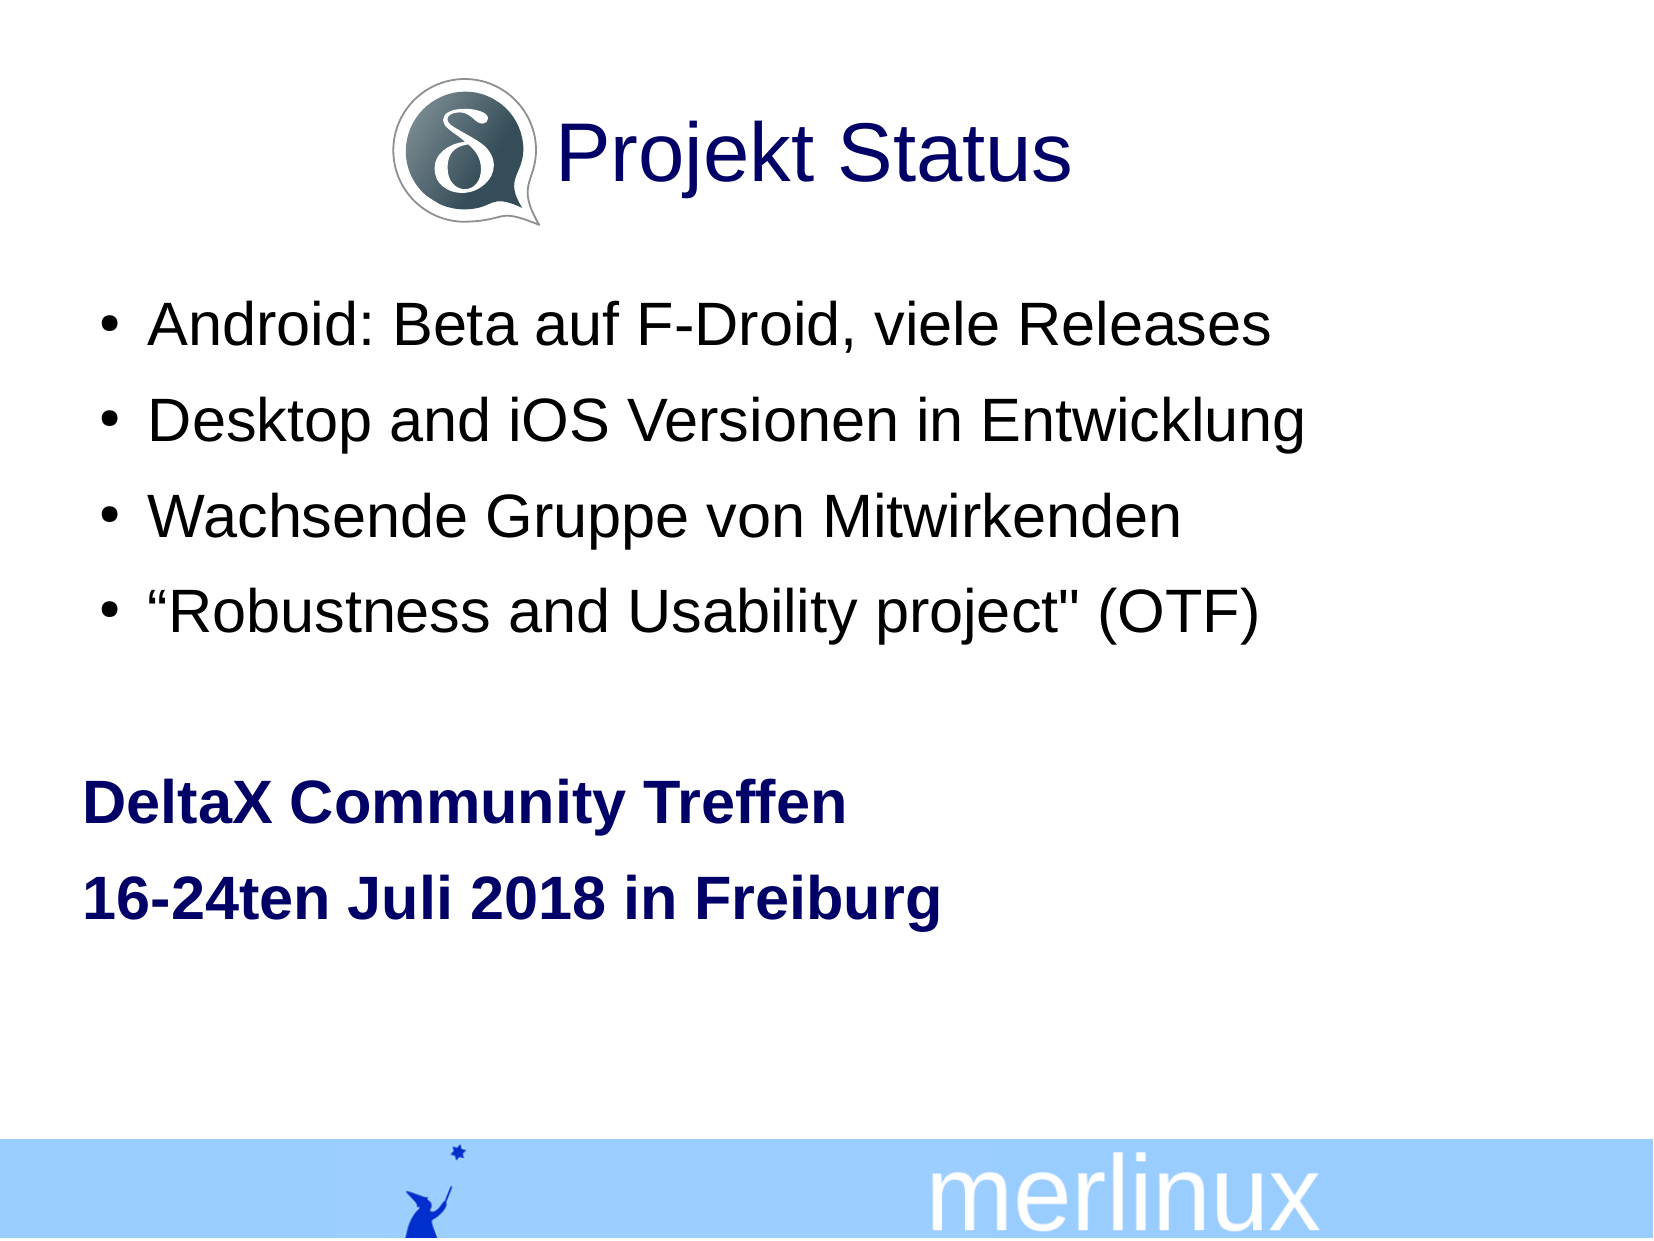

# Projekt Status
Android: Beta auf F-Droid, viele Releases
Desktop and iOS Versionen in Entwicklung
Wachsende Gruppe von Mitwirkenden
“Robustness and Usability project" (OTF)
DeltaX Community Treffen
16-24ten Juli 2018 in Freiburg